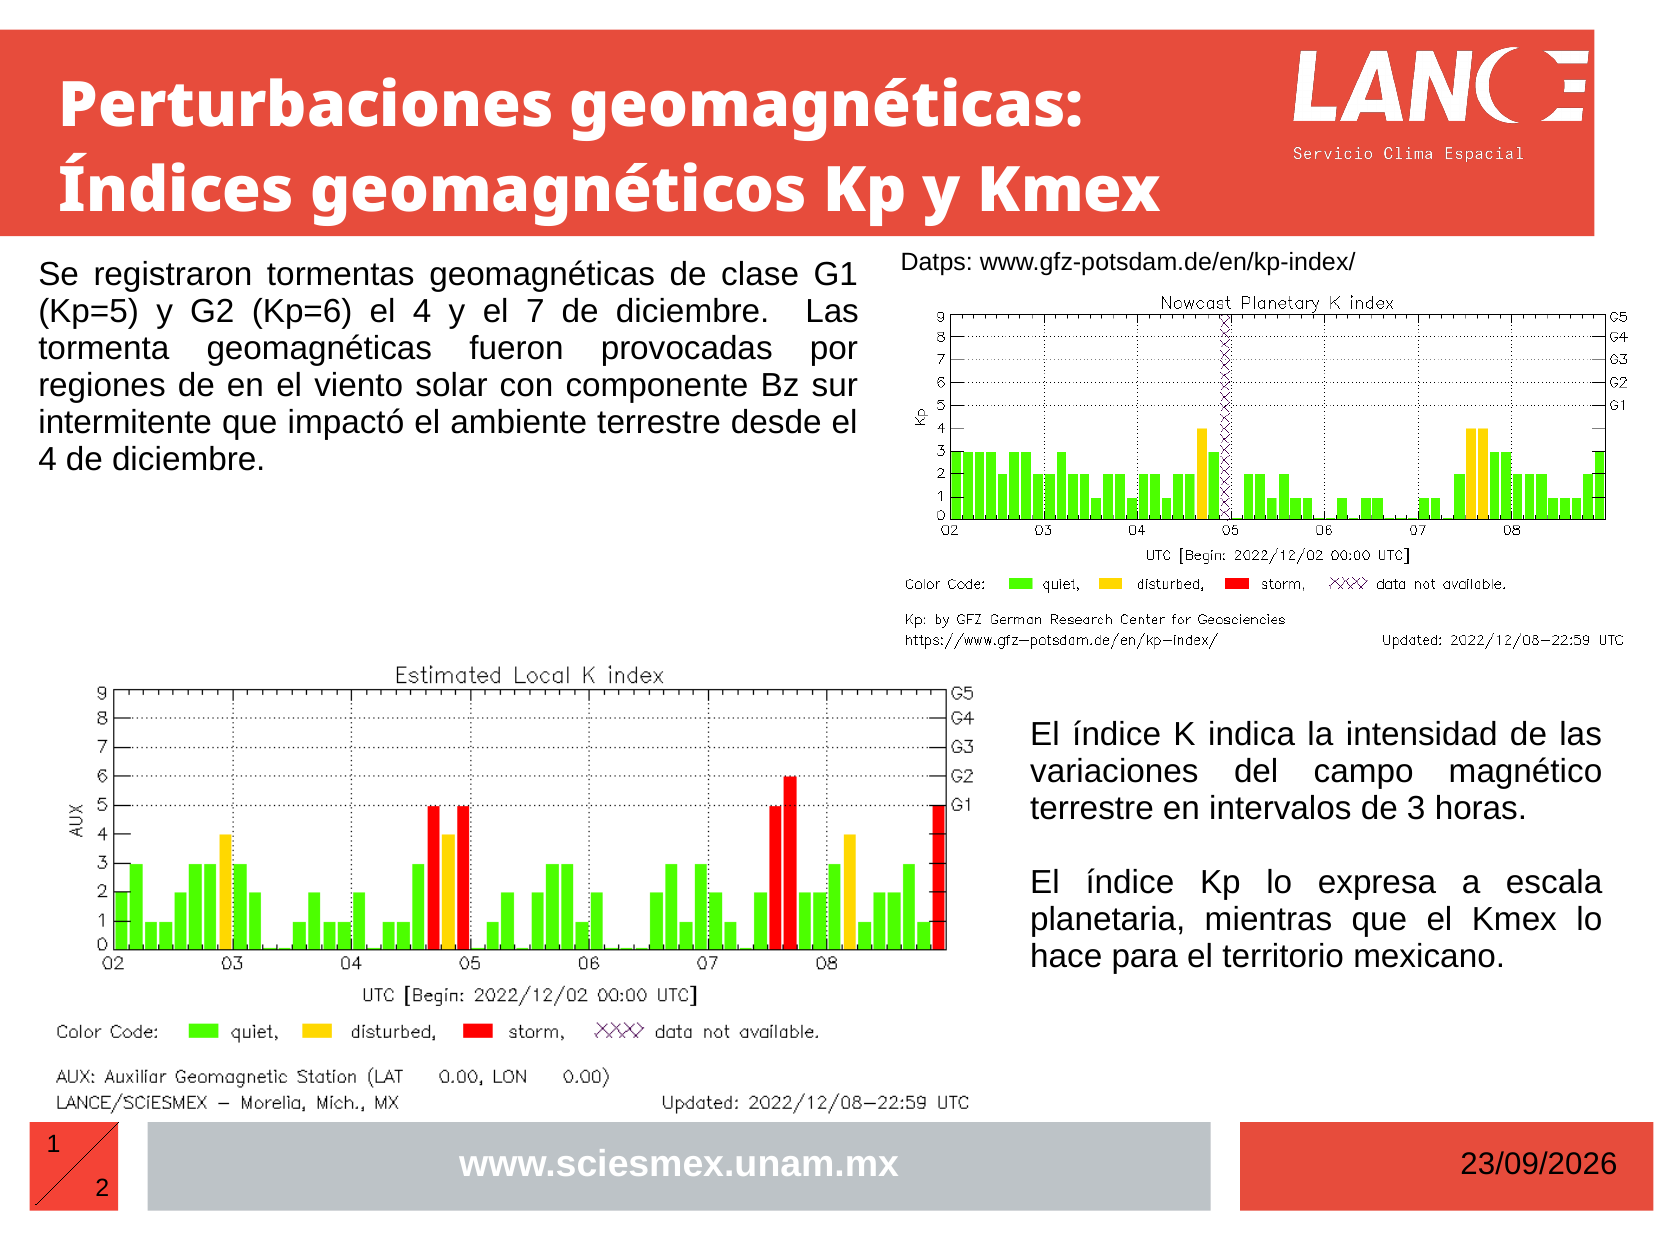

# Perturbaciones geomagnéticas: Índices geomagnéticos Kp y Kmex
Datps: www.gfz-potsdam.de/en/kp-index/
Se registraron tormentas geomagnéticas de clase G1 (Kp=5) y G2 (Kp=6) el 4 y el 7 de diciembre. Las tormenta geomagnéticas fueron provocadas por regiones de en el viento solar con componente Bz sur intermitente que impactó el ambiente terrestre desde el 4 de diciembre.
El índice K indica la intensidad de las variaciones del campo magnético terrestre en intervalos de 3 horas.
El índice Kp lo expresa a escala planetaria, mientras que el Kmex lo hace para el territorio mexicano.
www.sciesmex.unam.mx
2